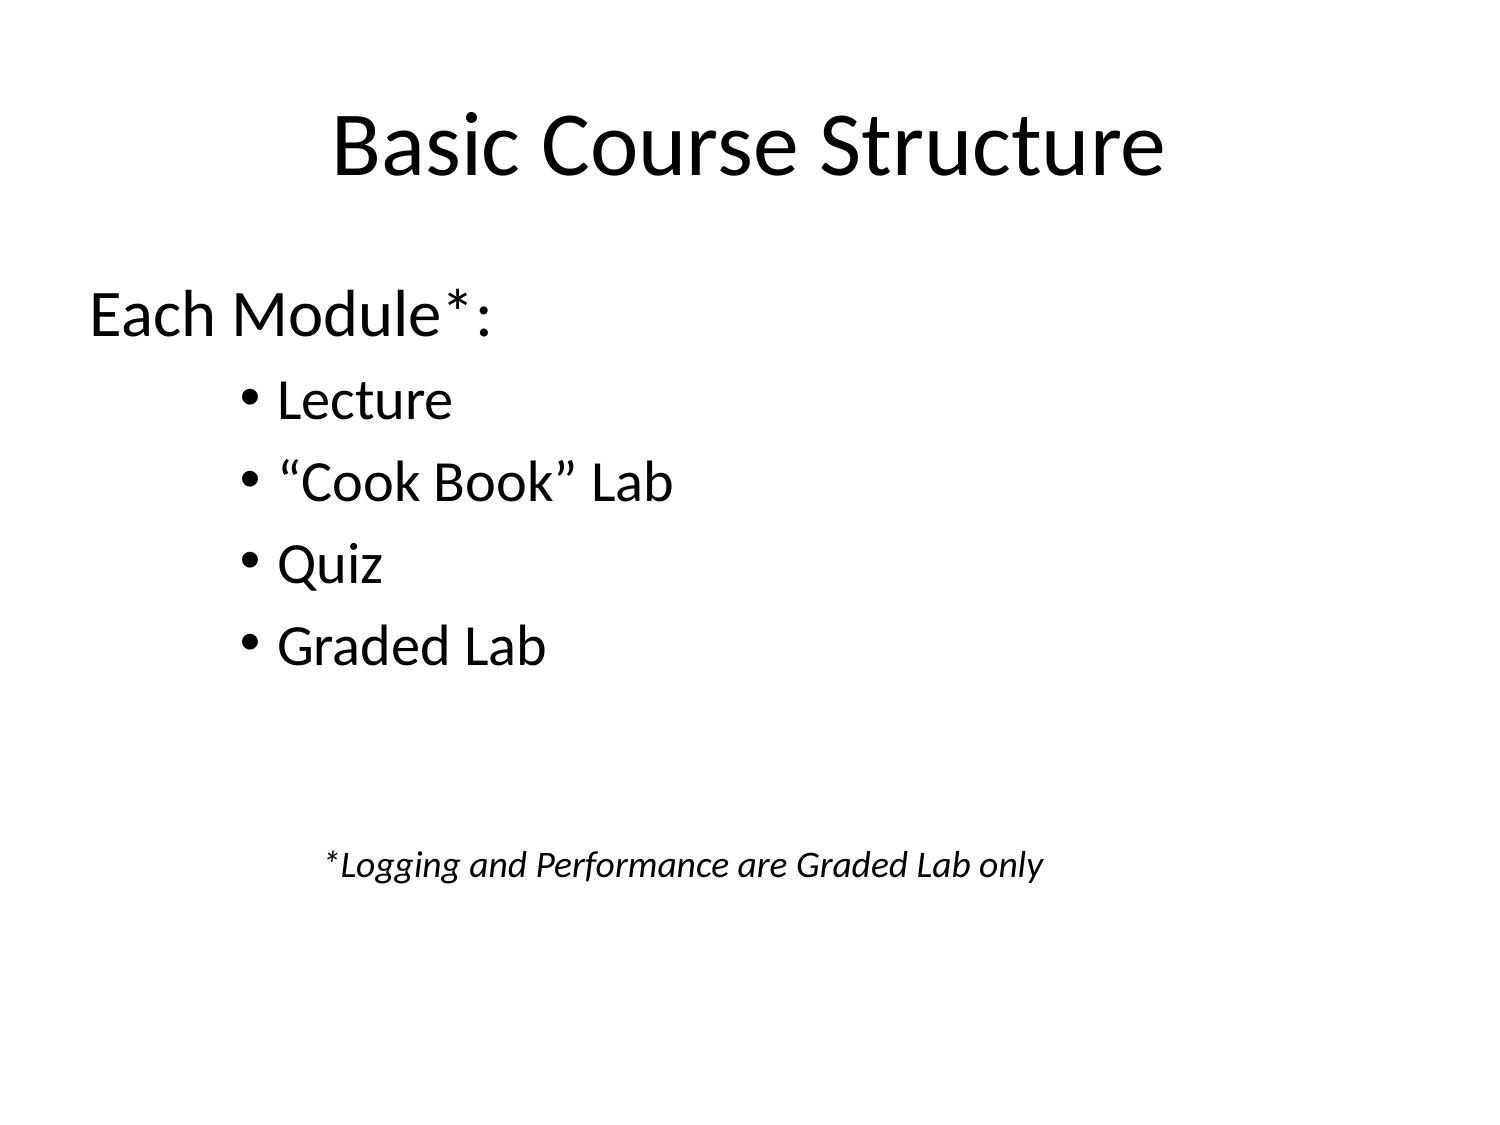

Basic Course Structure
Each Module*:
Lecture
“Cook Book” Lab
Quiz
Graded Lab
*Logging and Performance are Graded Lab only